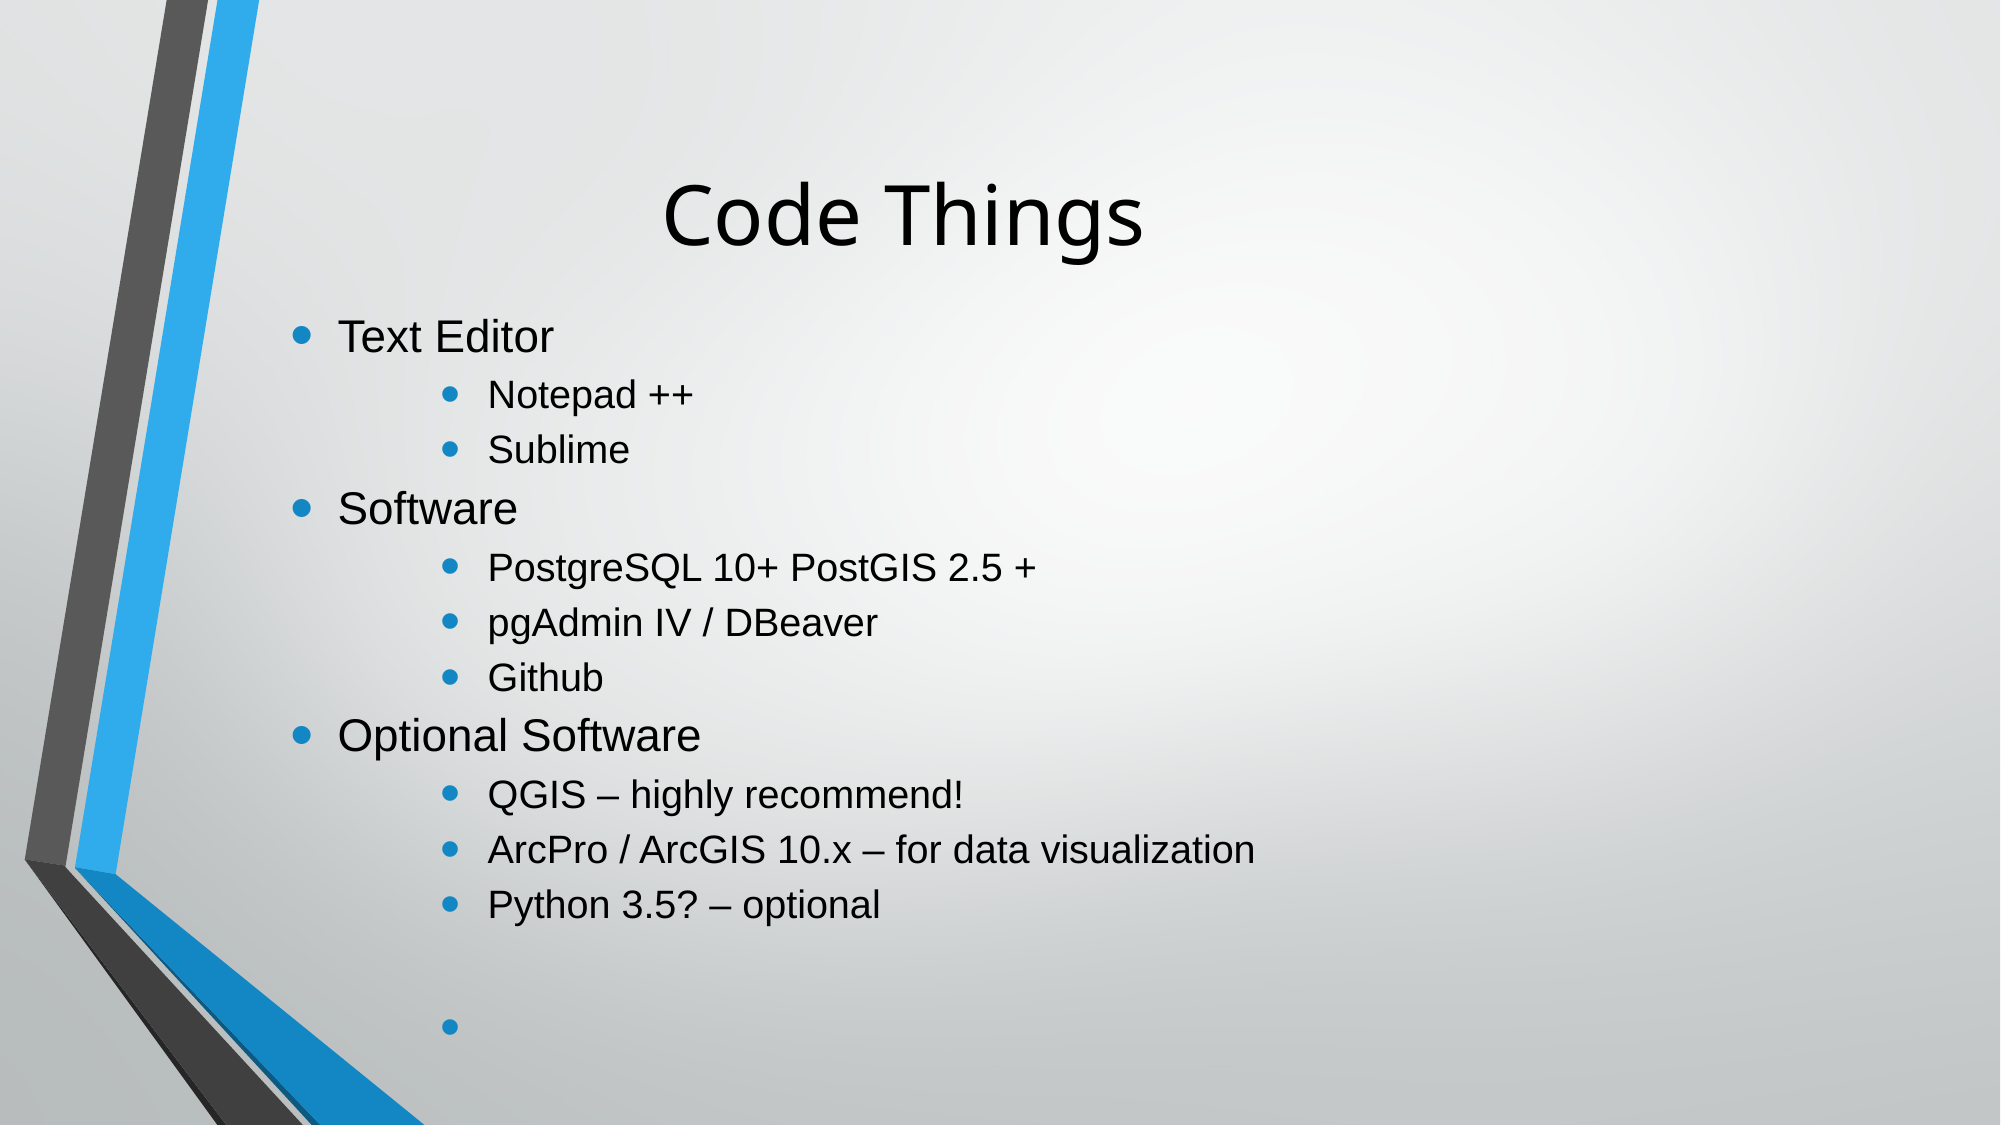

# Code Things
Text Editor
Notepad ++
Sublime
Software
PostgreSQL 10+ PostGIS 2.5 +
pgAdmin IV / DBeaver
Github
Optional Software
QGIS – highly recommend!
ArcPro / ArcGIS 10.x – for data visualization
Python 3.5? – optional